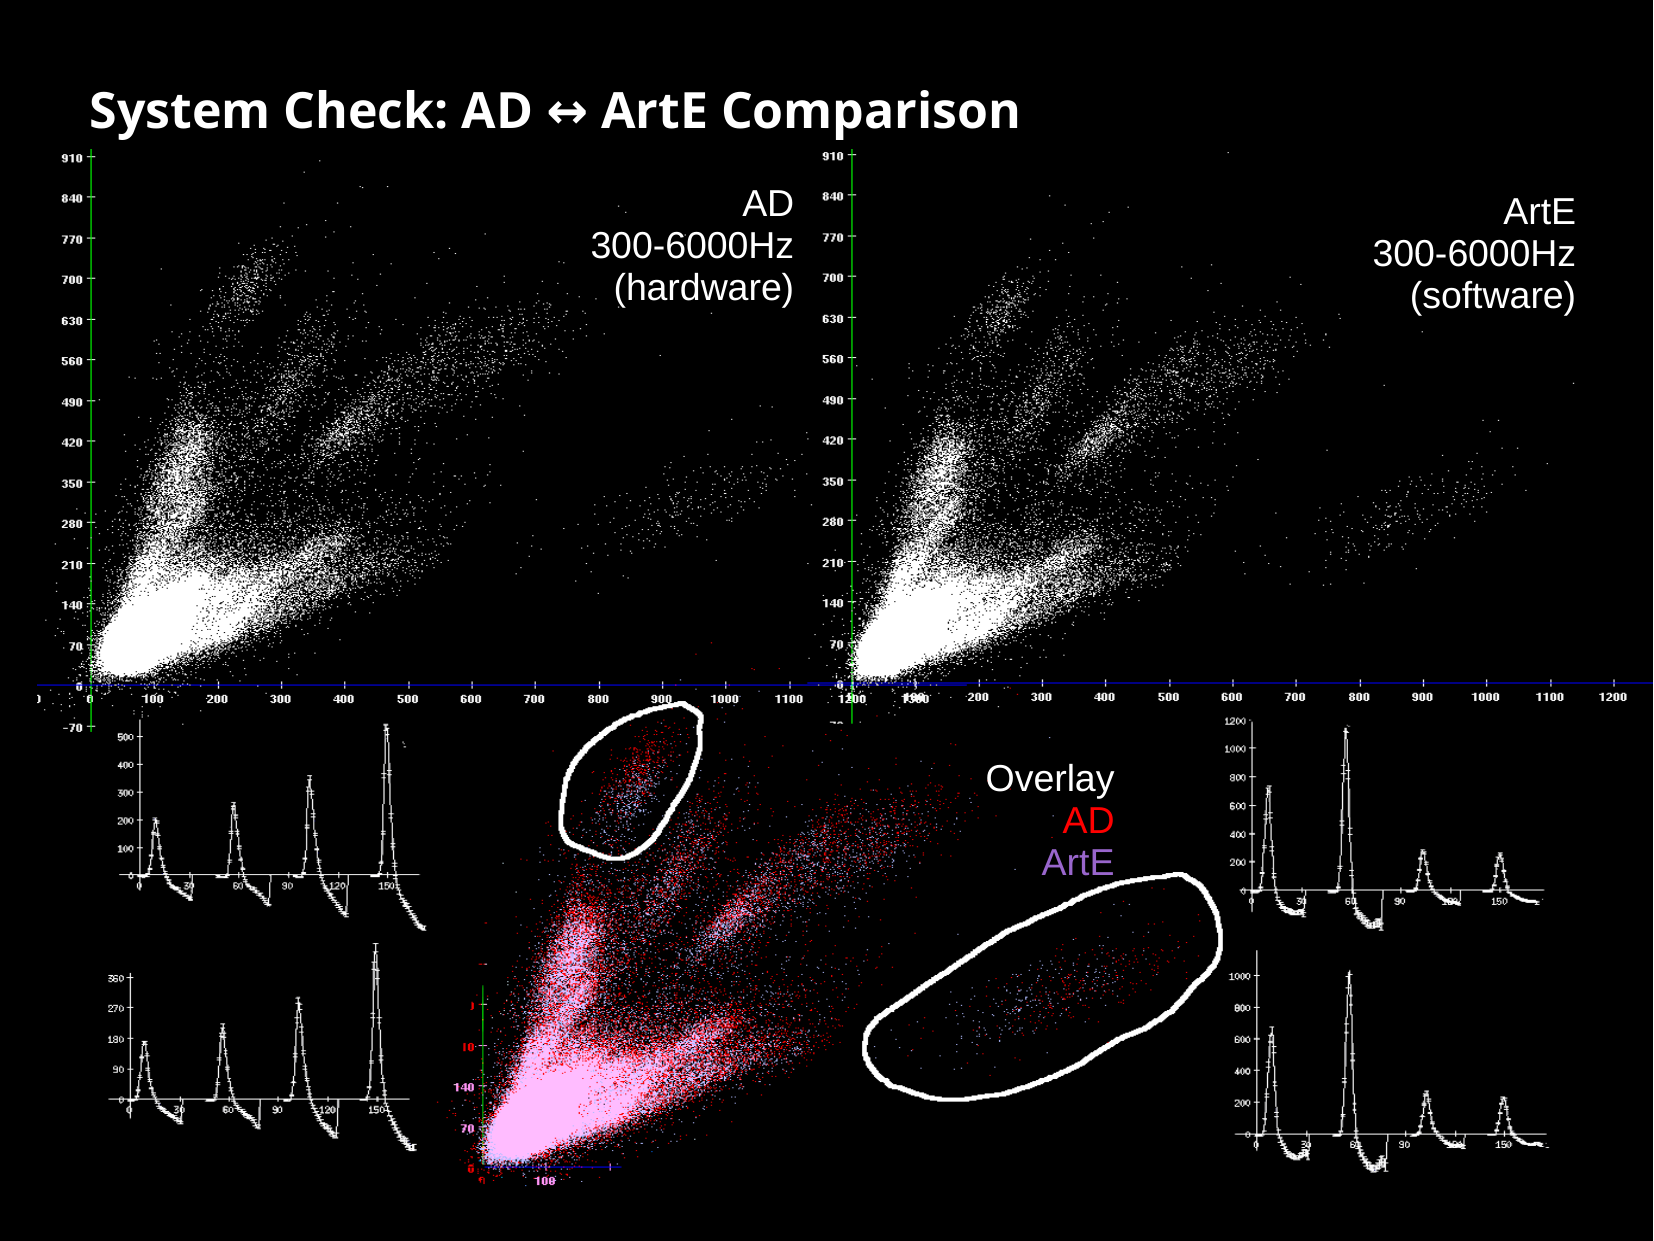

System Check: AD ↔ ArtE Comparison
AD
300-6000Hz
(hardware)
ArtE
300-6000Hz
(software)
Overlay
AD
ArtE